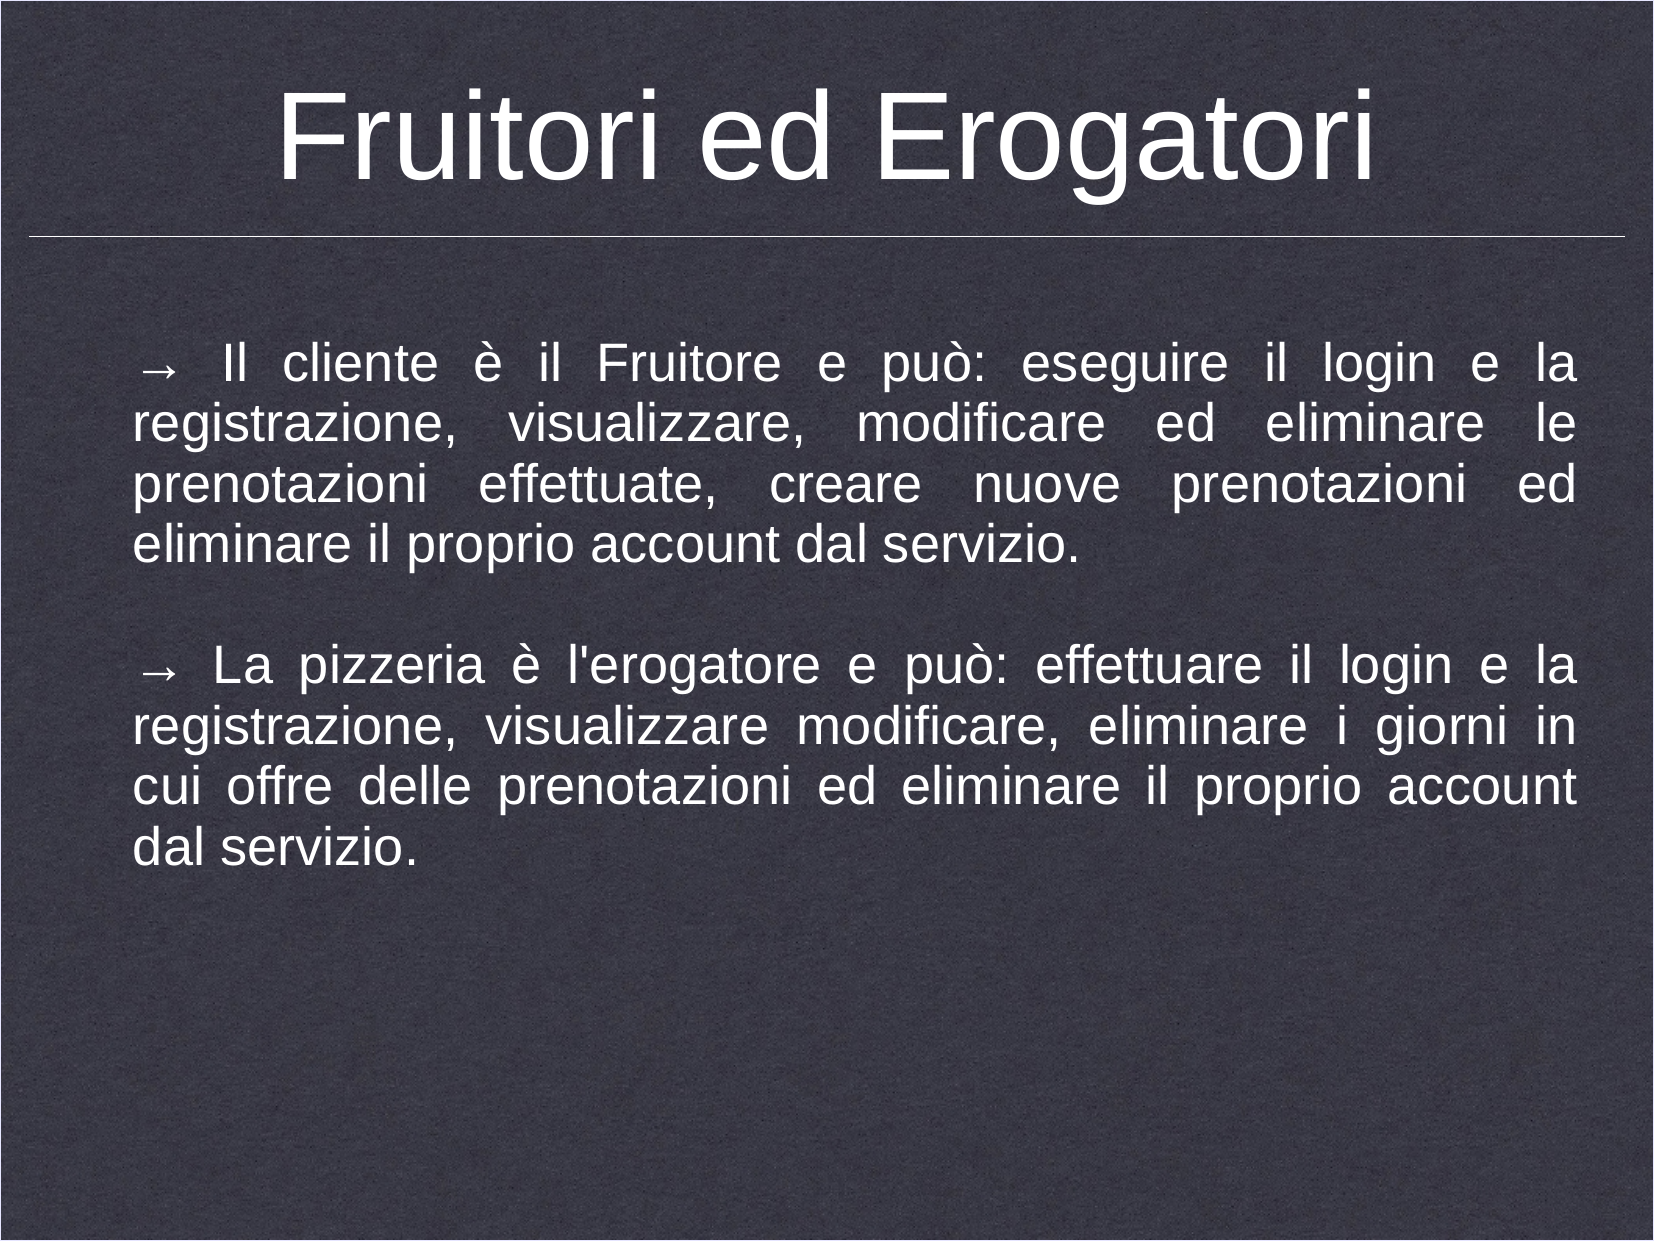

Fruitori ed Erogatori
→ Il cliente è il Fruitore e può: eseguire il login e la registrazione, visualizzare, modificare ed eliminare le prenotazioni effettuate, creare nuove prenotazioni ed eliminare il proprio account dal servizio.
→ La pizzeria è l'erogatore e può: effettuare il login e la registrazione, visualizzare modificare, eliminare i giorni in cui offre delle prenotazioni ed eliminare il proprio account dal servizio.